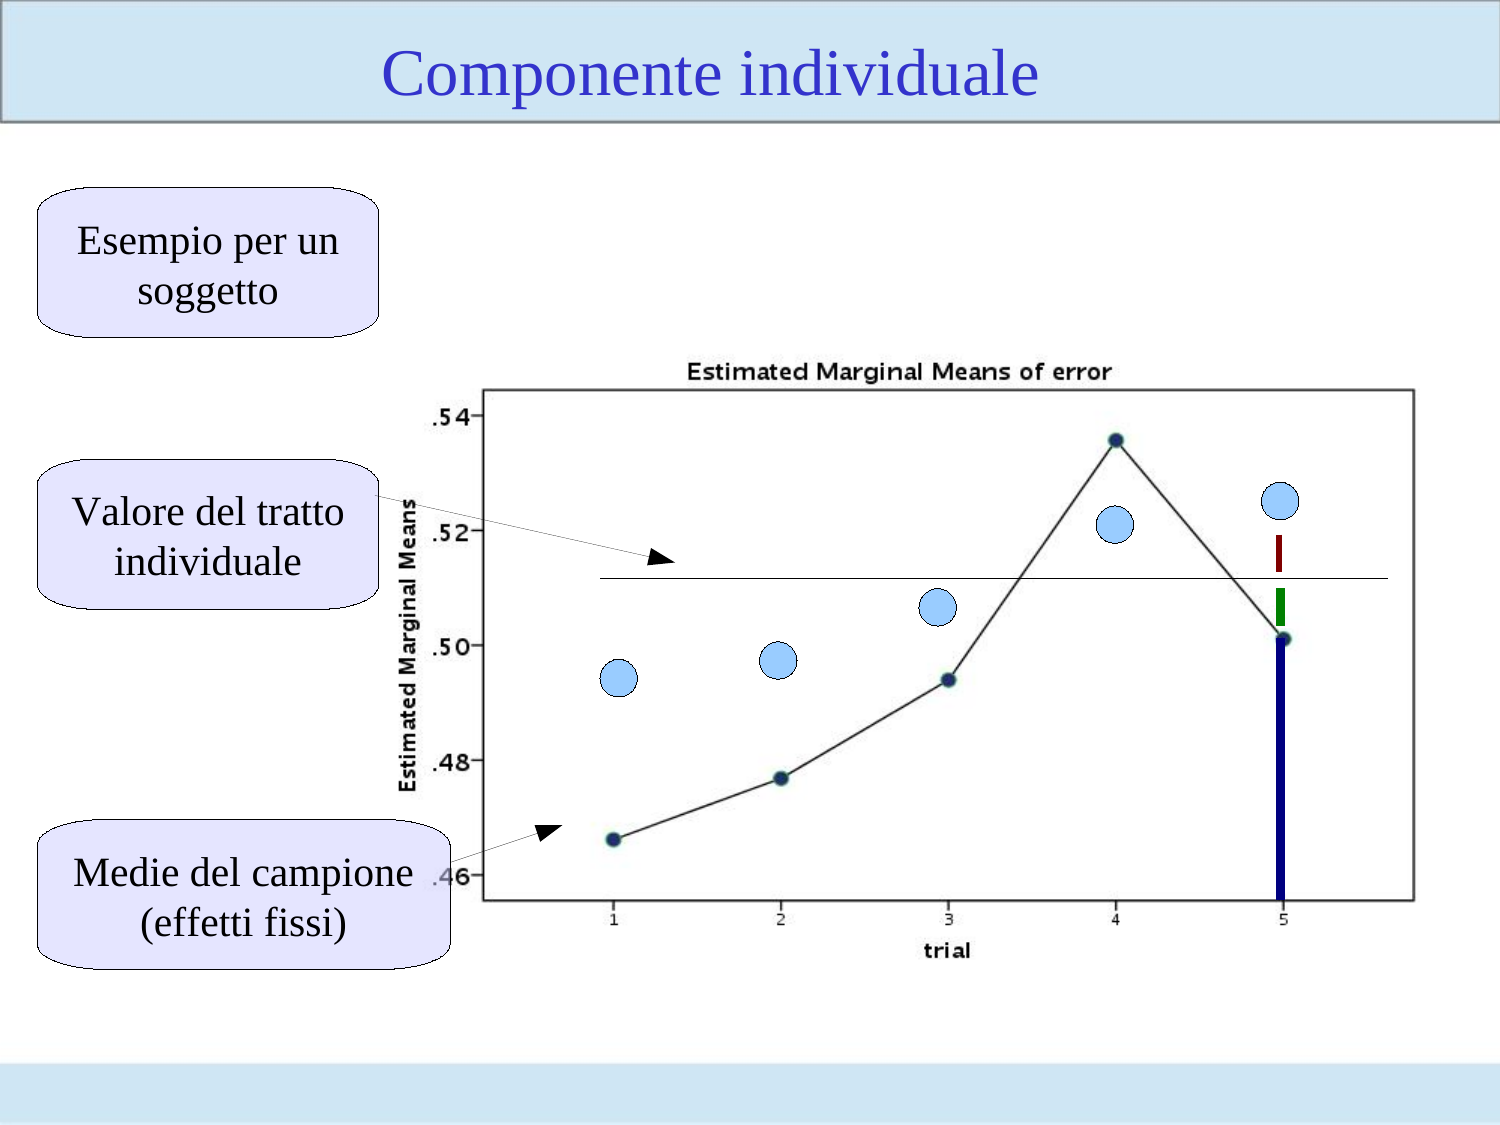

# Componente individuale
Esempio per un soggetto
Valore del tratto individuale
Medie del campione (effetti fissi)